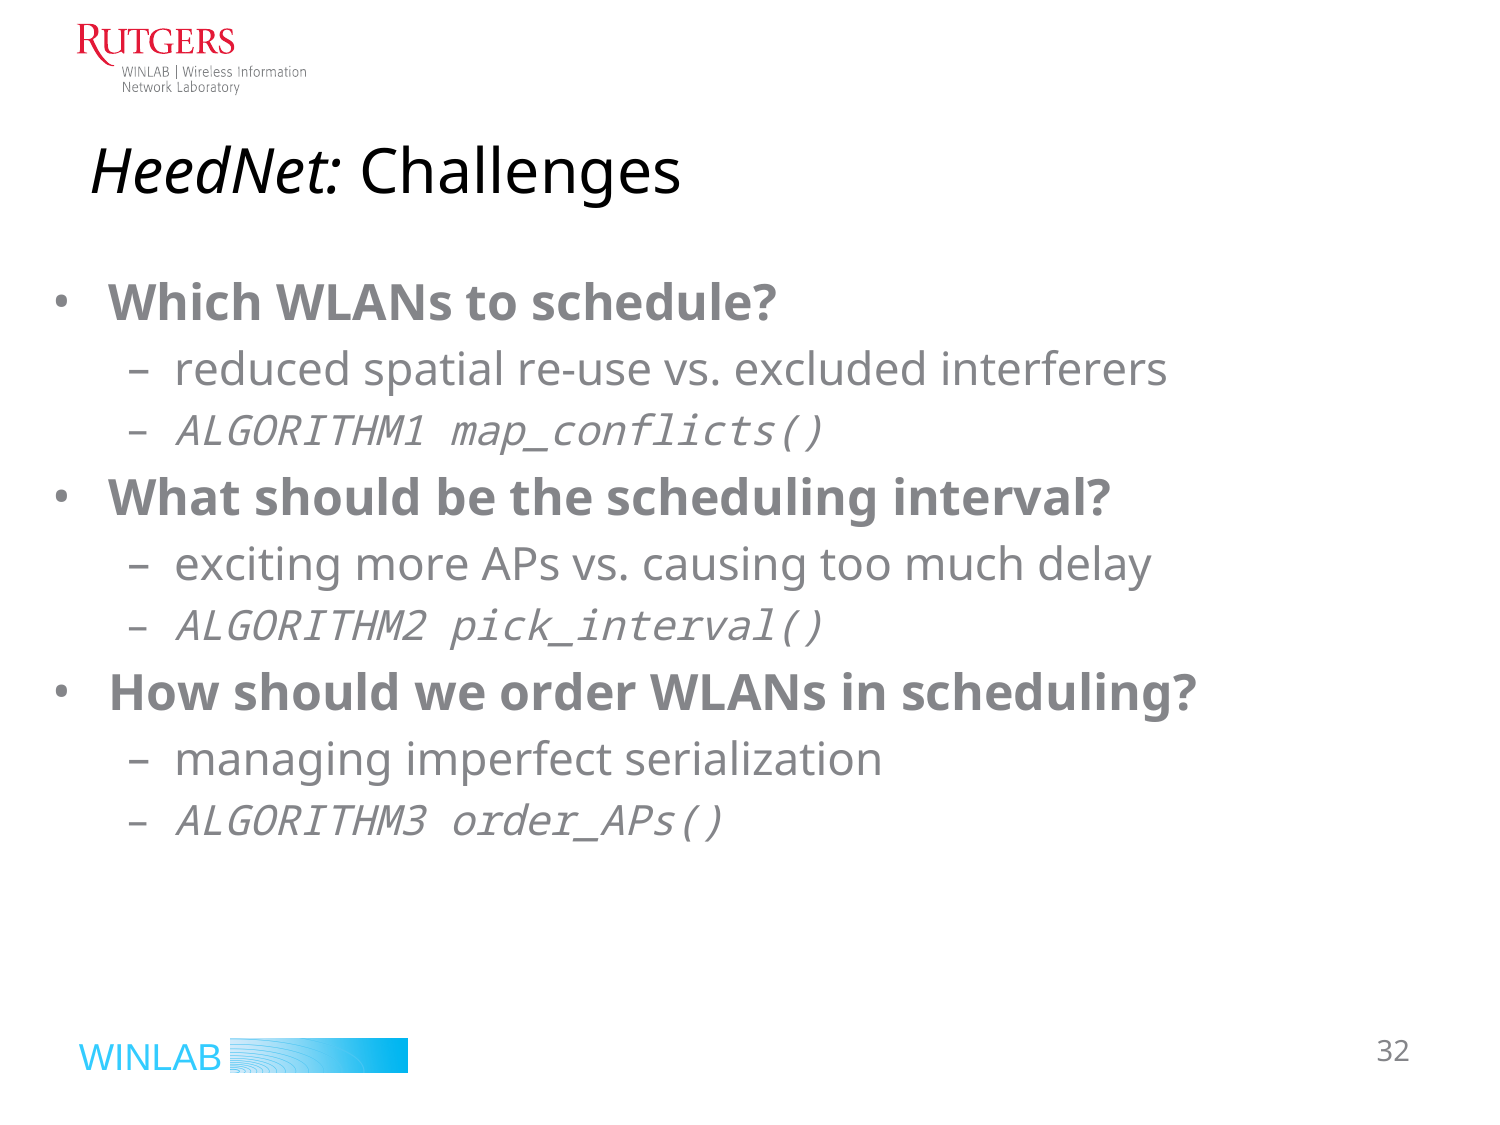

# HeedNet: Challenges
Which WLANs to schedule?
reduced spatial re-use vs. excluded interferers
ALGORITHM1 map_conflicts()
What should be the scheduling interval?
exciting more APs vs. causing too much delay
ALGORITHM2 pick_interval()
How should we order WLANs in scheduling?
managing imperfect serialization
ALGORITHM3 order_APs()
32